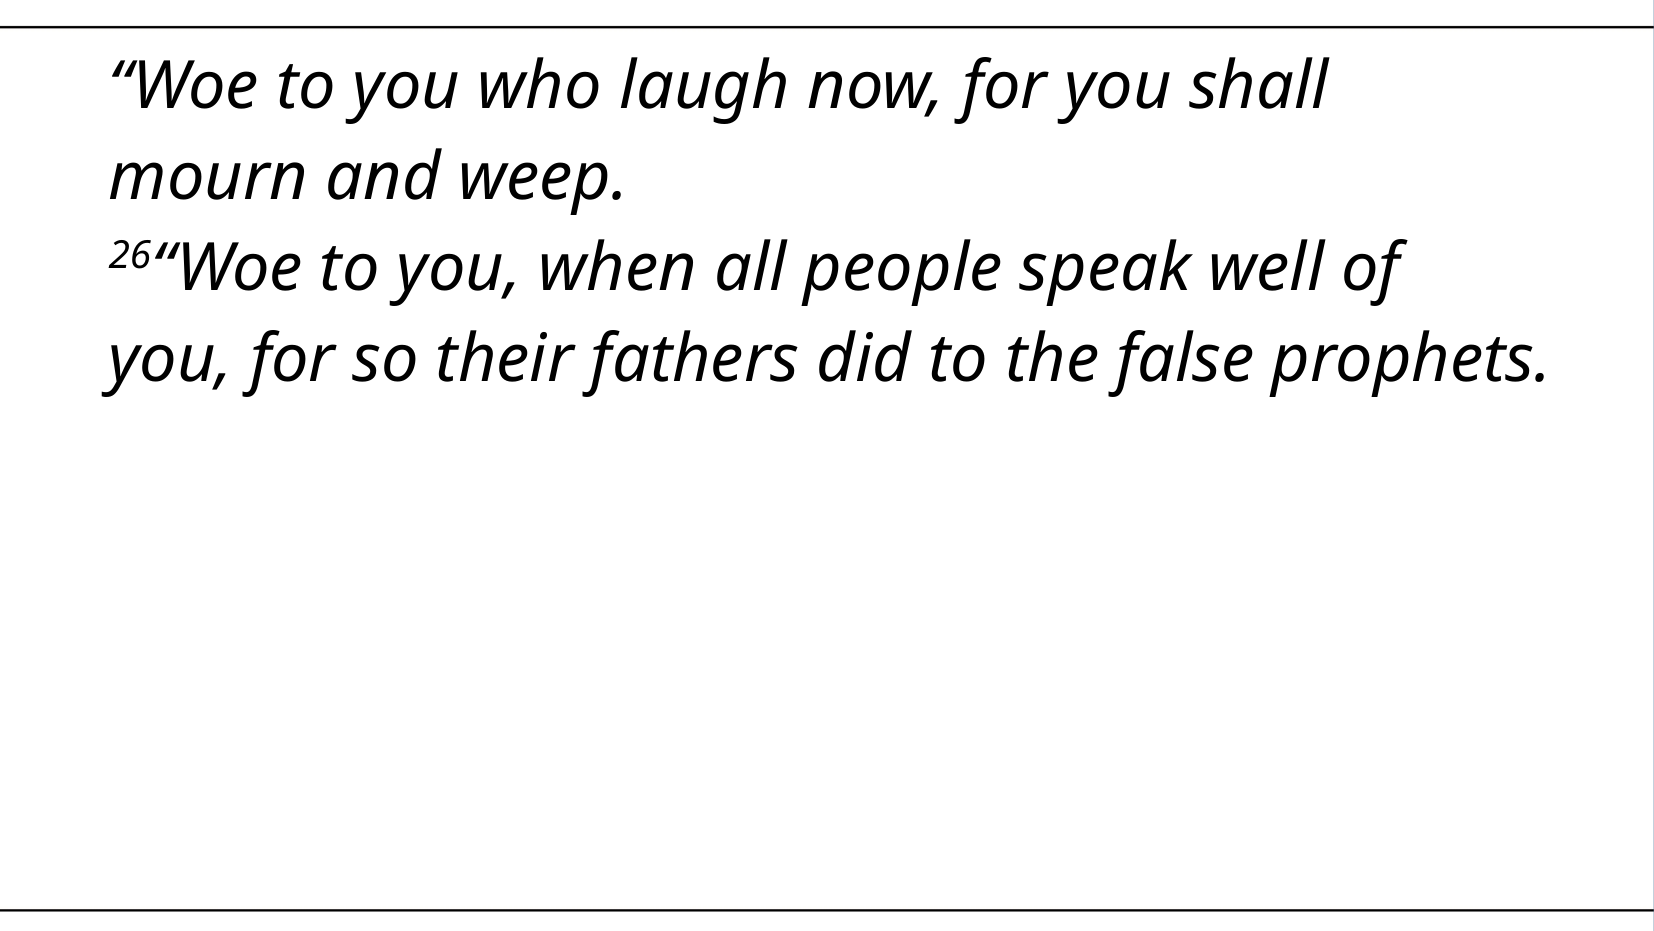

“Woe to you who laugh now, for you shall
mourn and weep.
26“Woe to you, when all people speak well of
you, for so their fathers did to the false prophets.